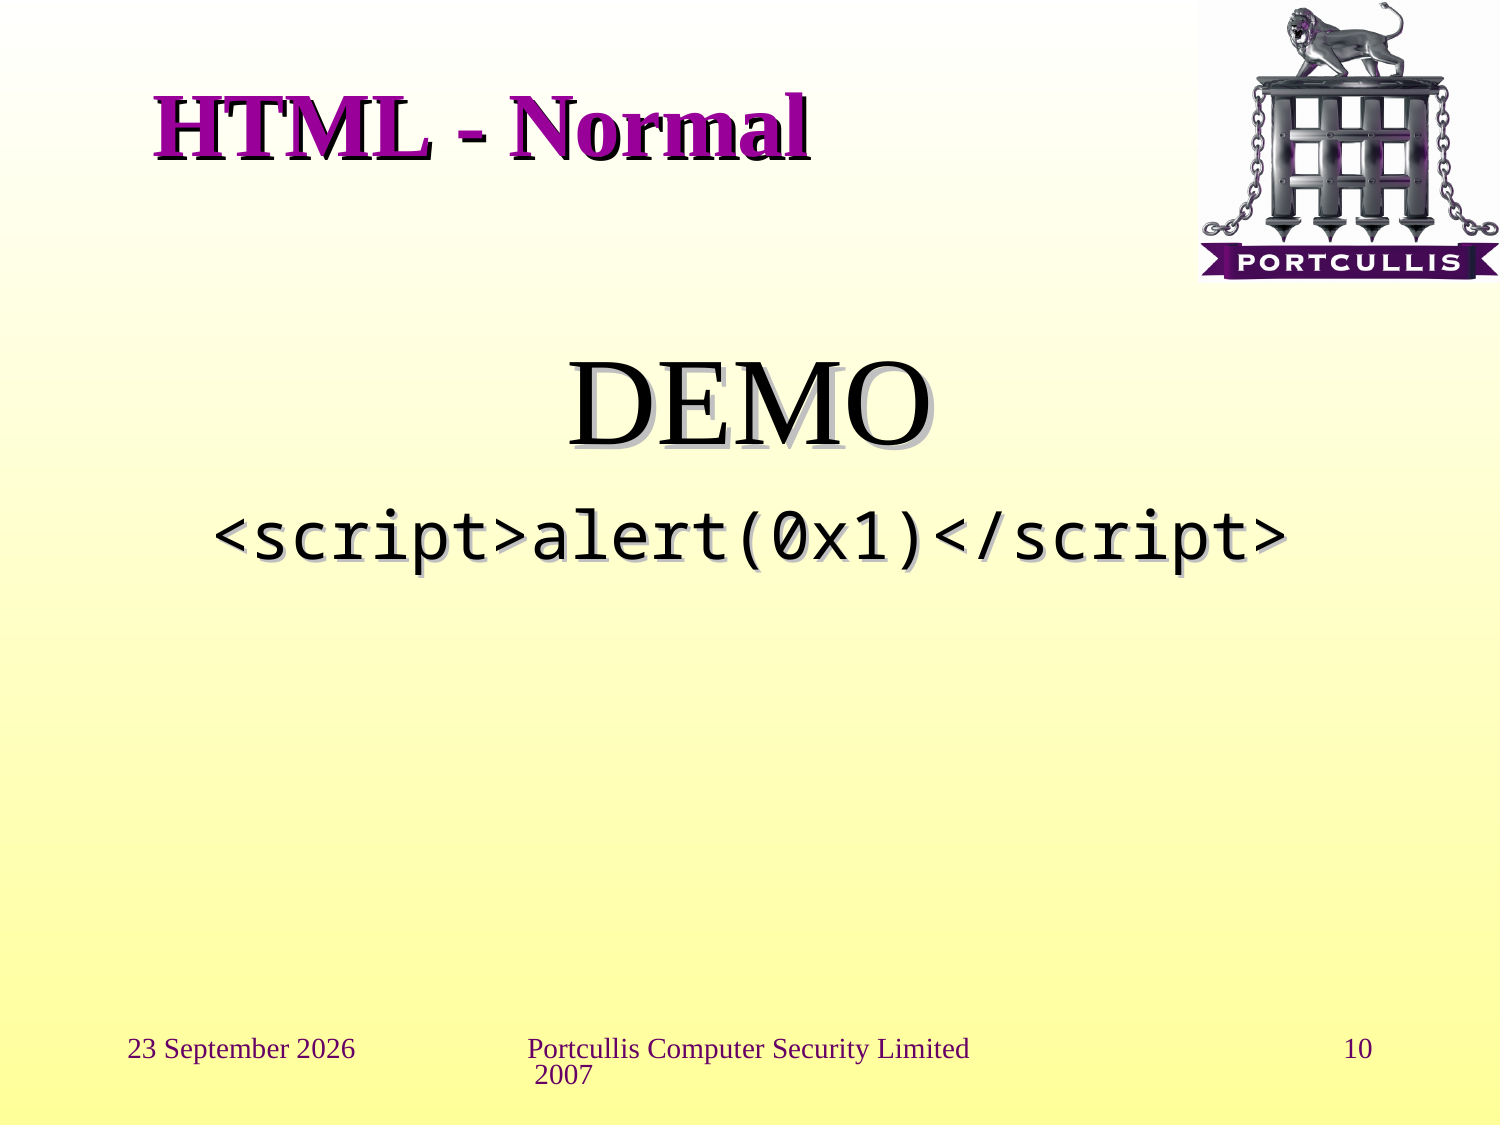

# HTML - Normal
DEMO
<script>alert(0x1)</script>
Portcullis Computer Security Limited 2007
10